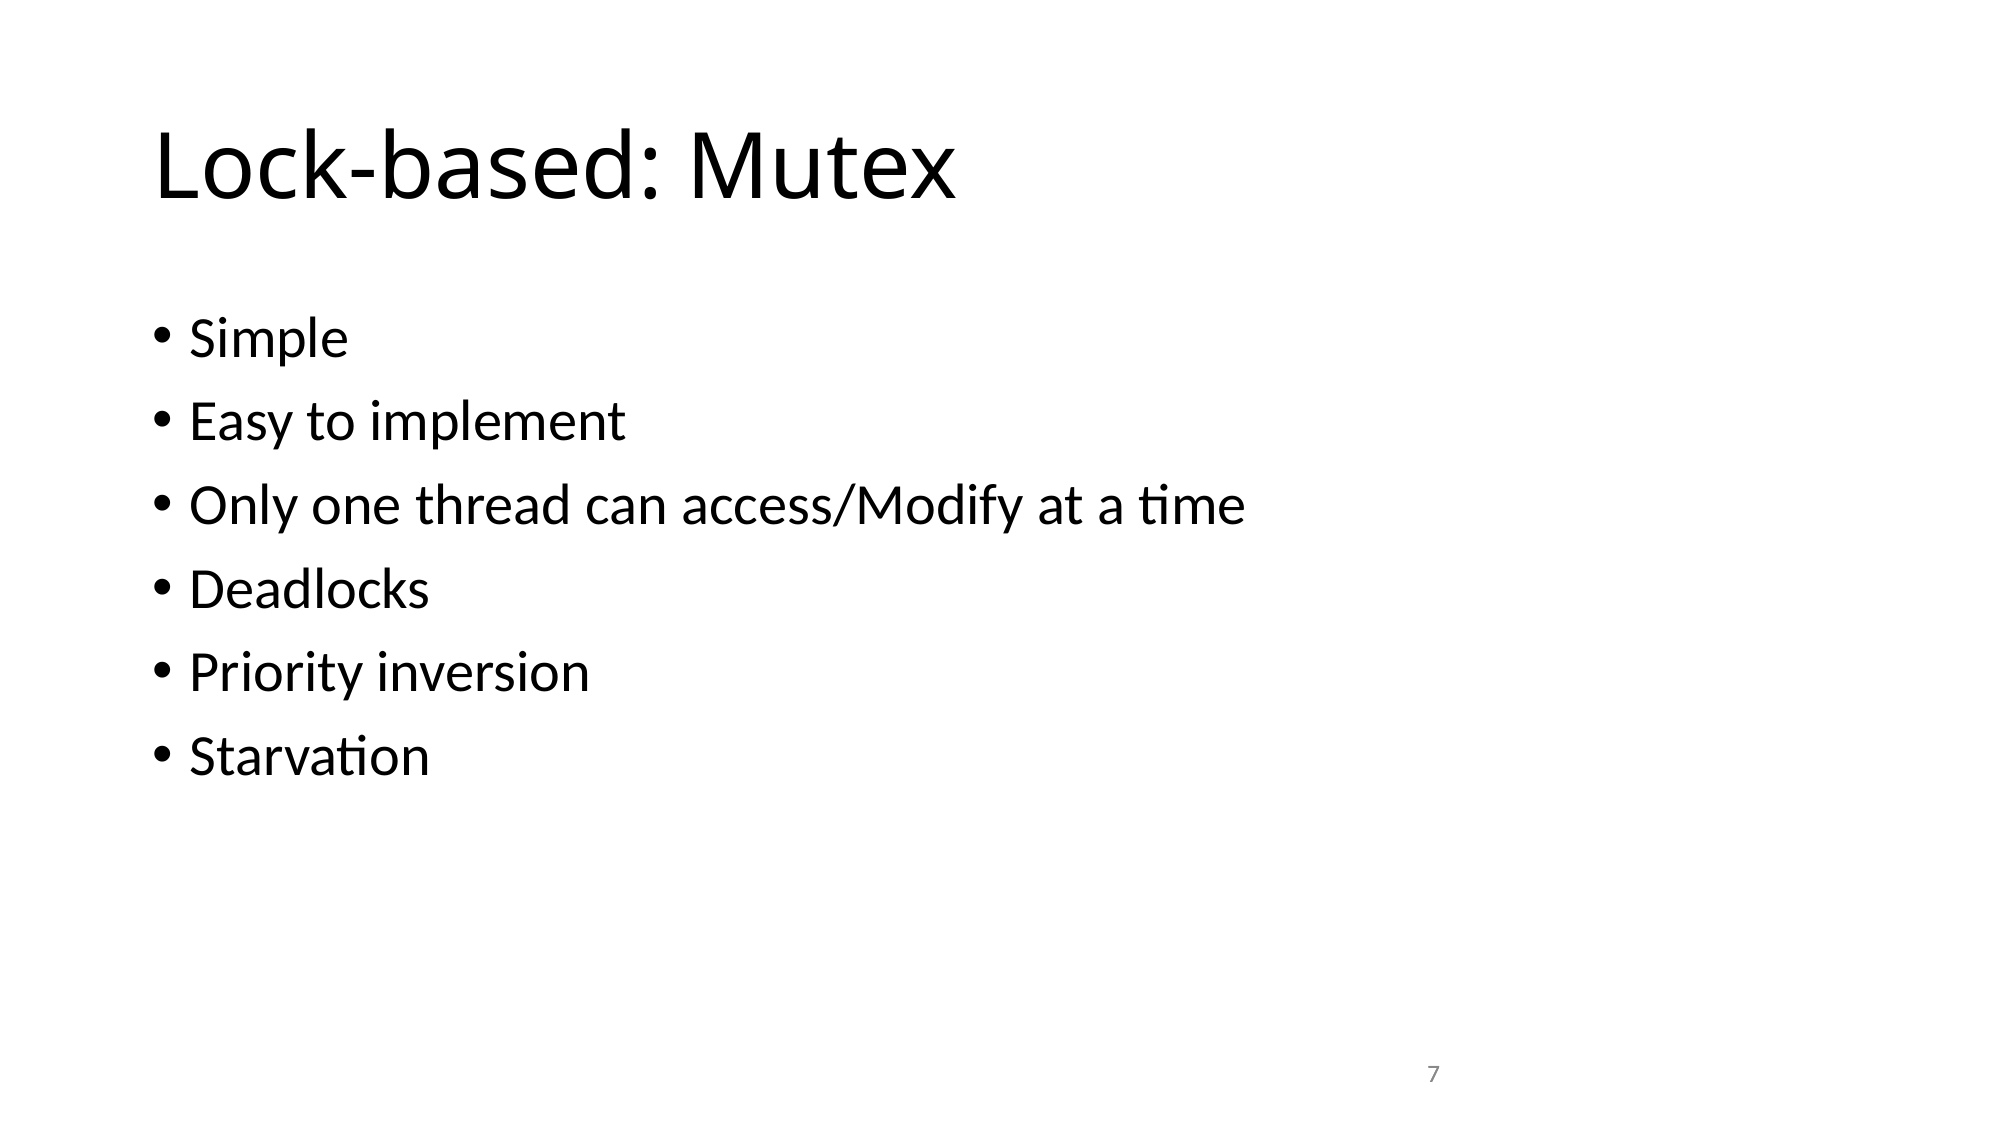

# Lock-based: Mutex
Simple
Easy to implement
Only one thread can access/Modify at a time
Deadlocks
Priority inversion
Starvation